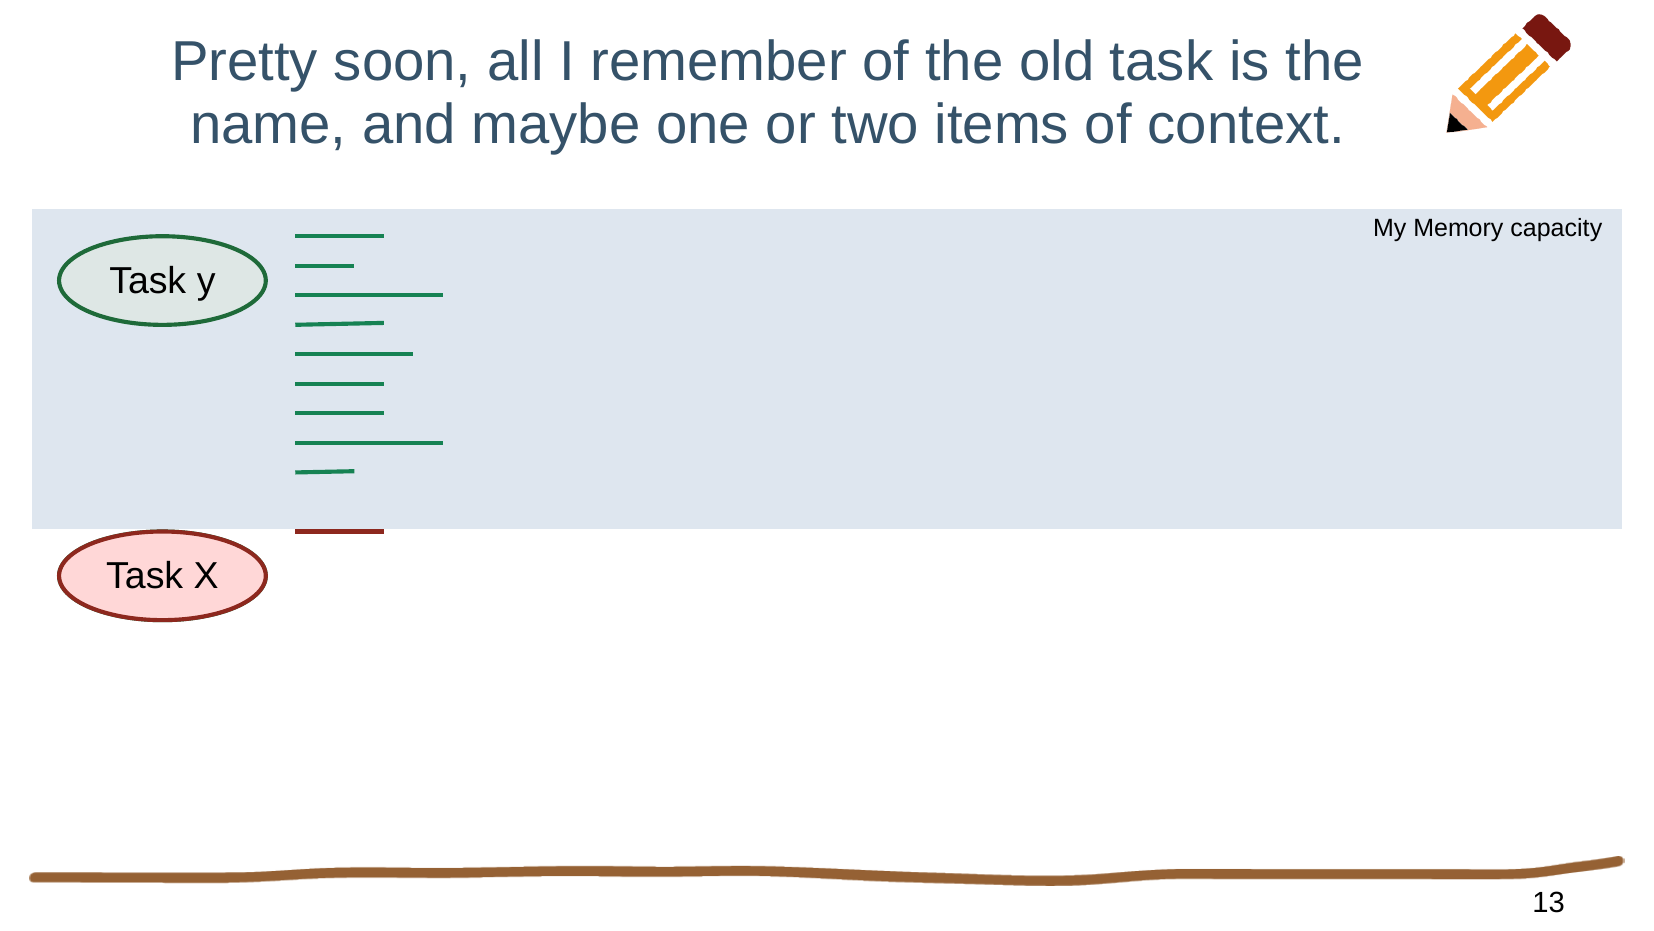

# Pretty soon, all I remember of the old task is the name, and maybe one or two items of context.
My Memory capacity
Task y
Task X
Task X
13